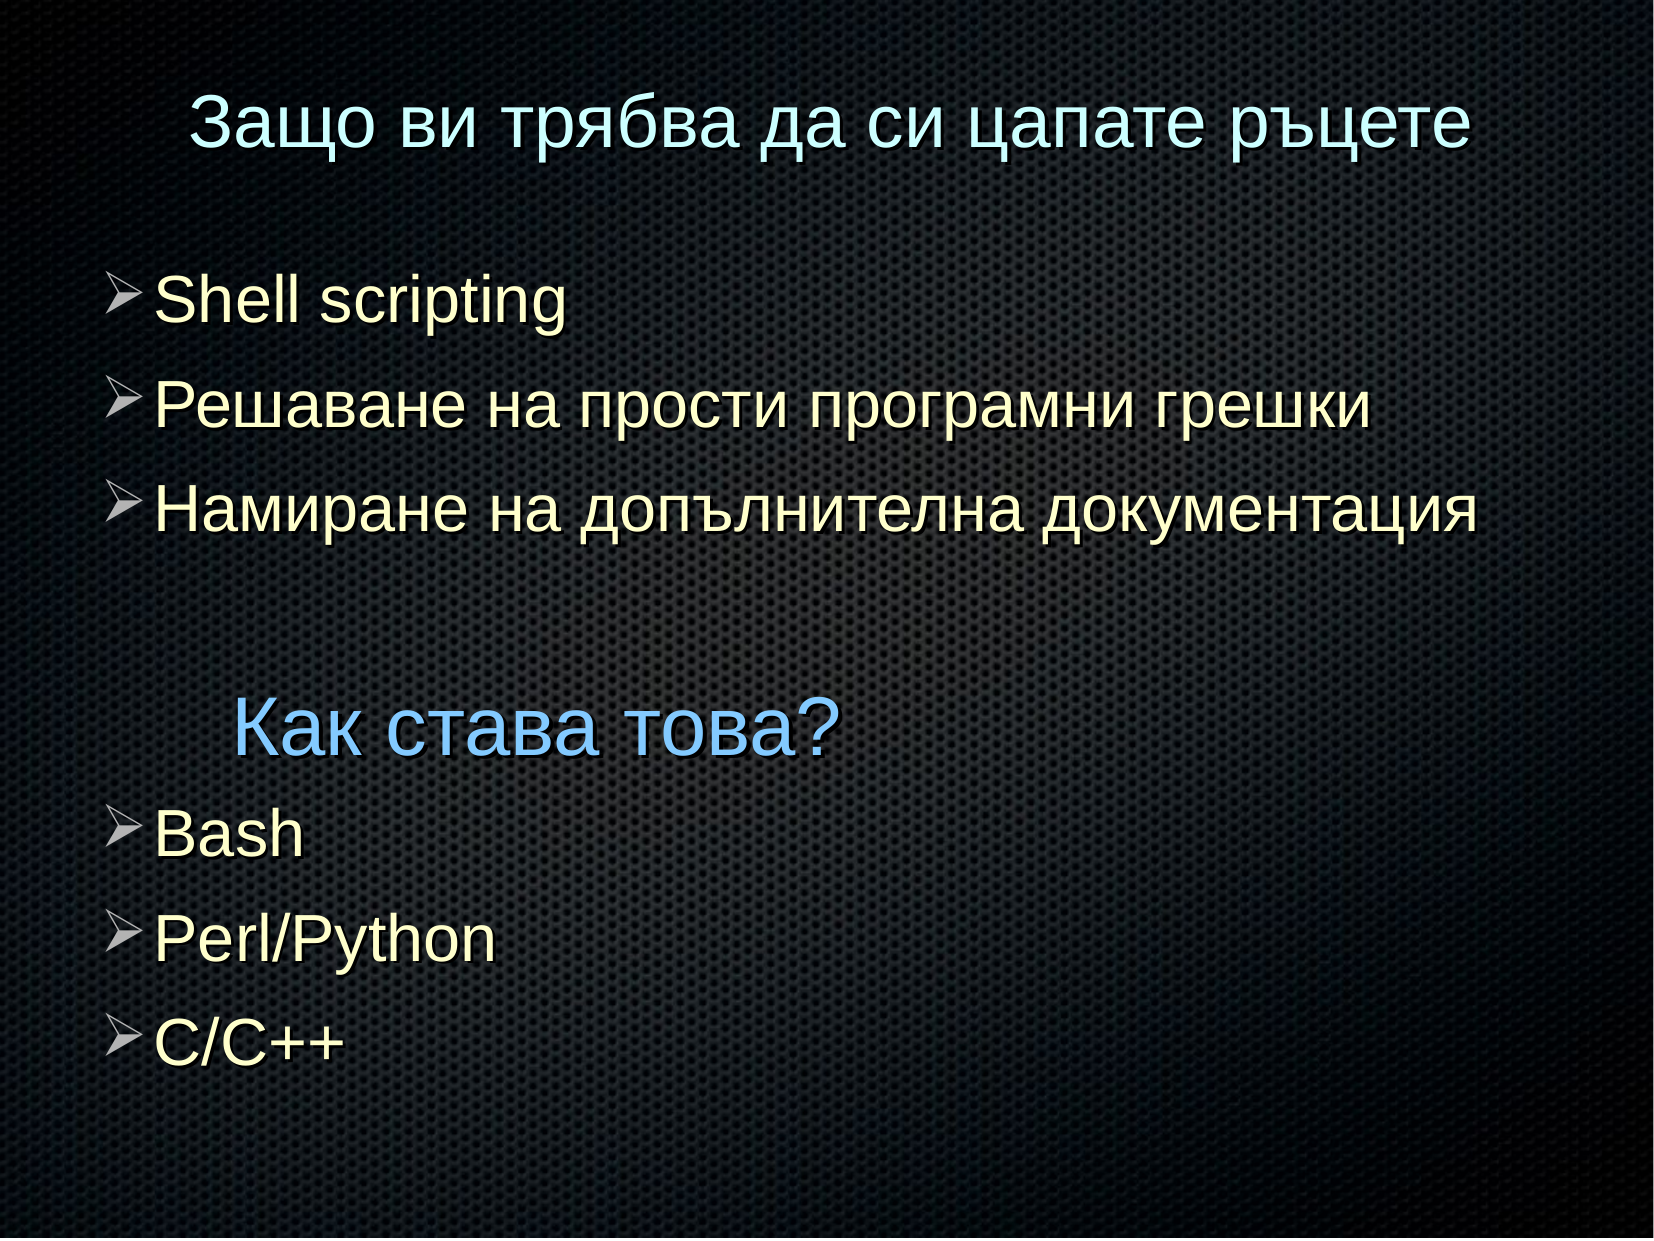

# Защо ви трябва да си цапате ръцете
Shell scripting
Решаване на прости програмни грешки
Намиране на допълнителна документация
Как става това?
Bash
Perl/Python
C/C++